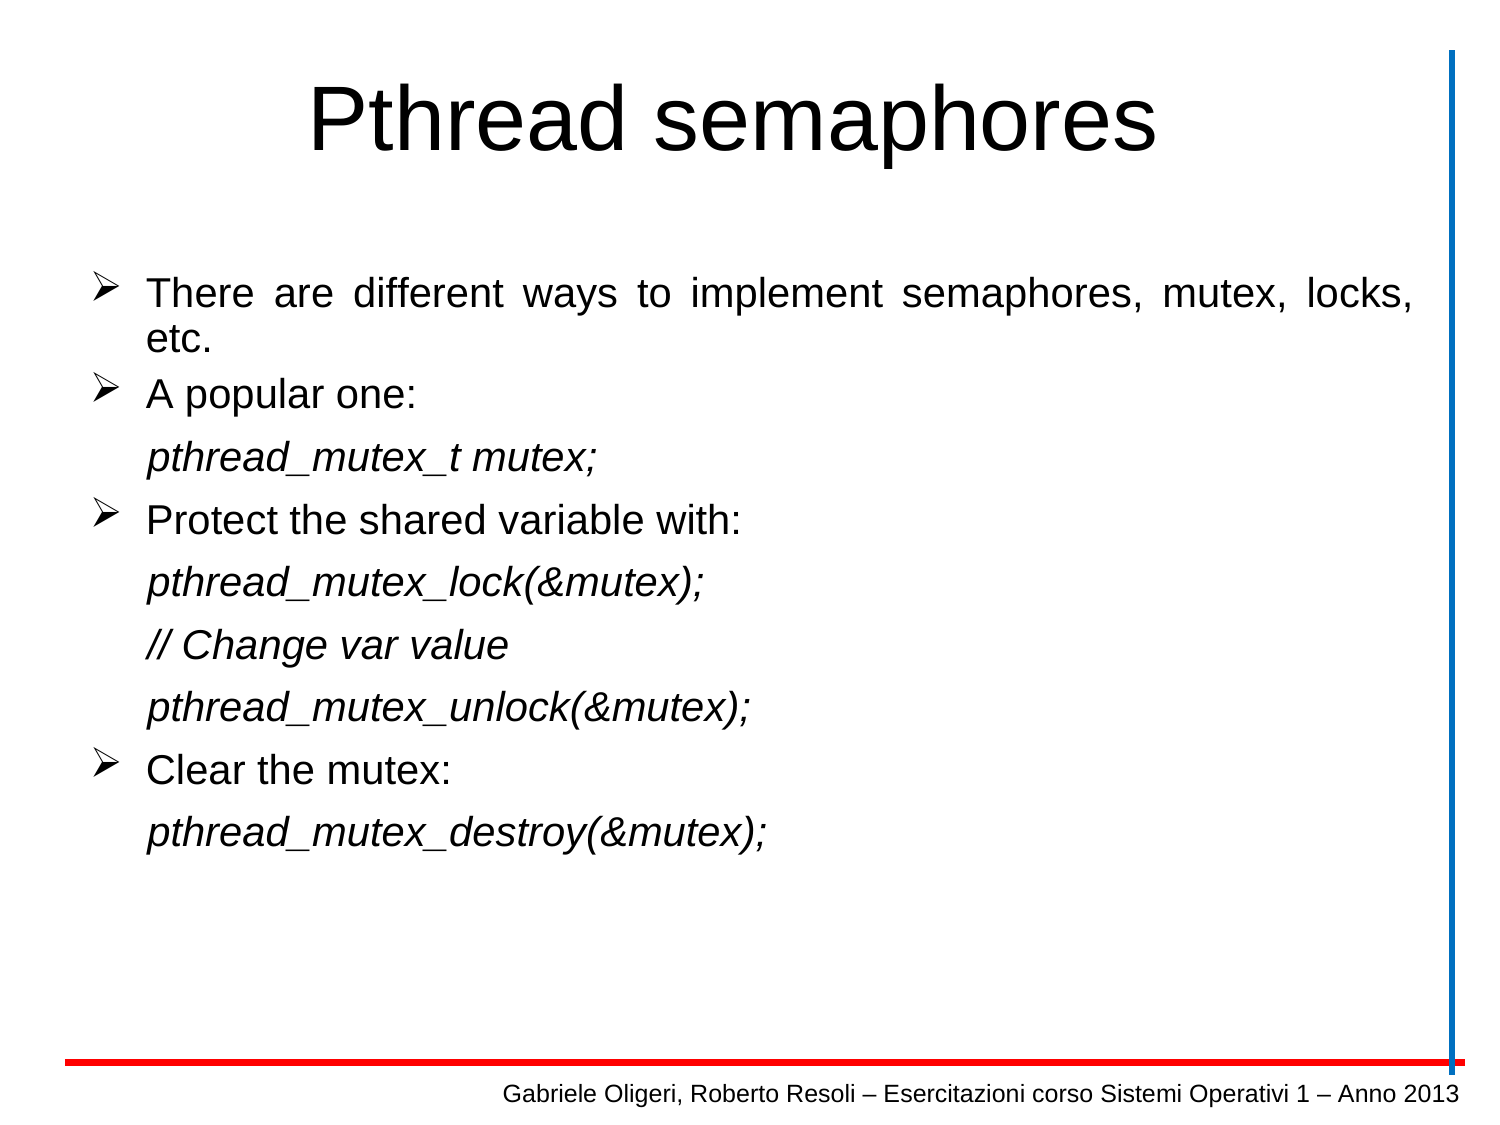

# Pthread semaphores
There are different ways to implement semaphores, mutex, locks, etc.
A popular one:
 pthread_mutex_t mutex;
 Protect the shared variable with:
 pthread_mutex_lock(&mutex);
 // Change var value
 pthread_mutex_unlock(&mutex);
 Clear the mutex:
 pthread_mutex_destroy(&mutex);